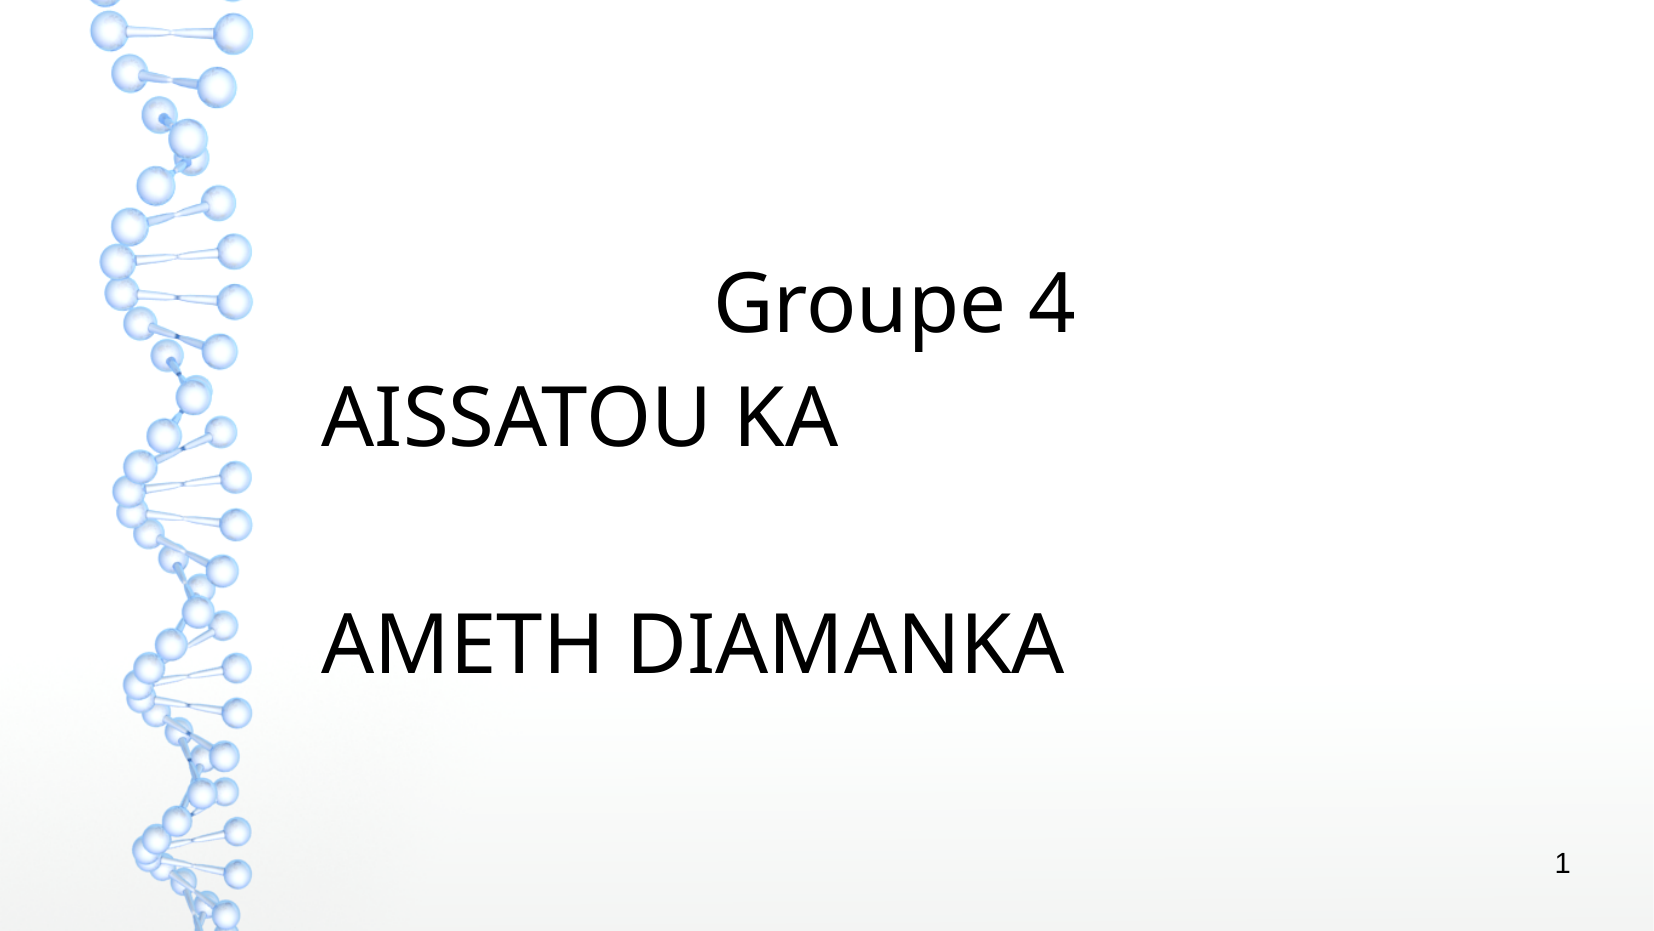

#
 Groupe 4
AISSATOU KA
AMETH DIAMANKA
1